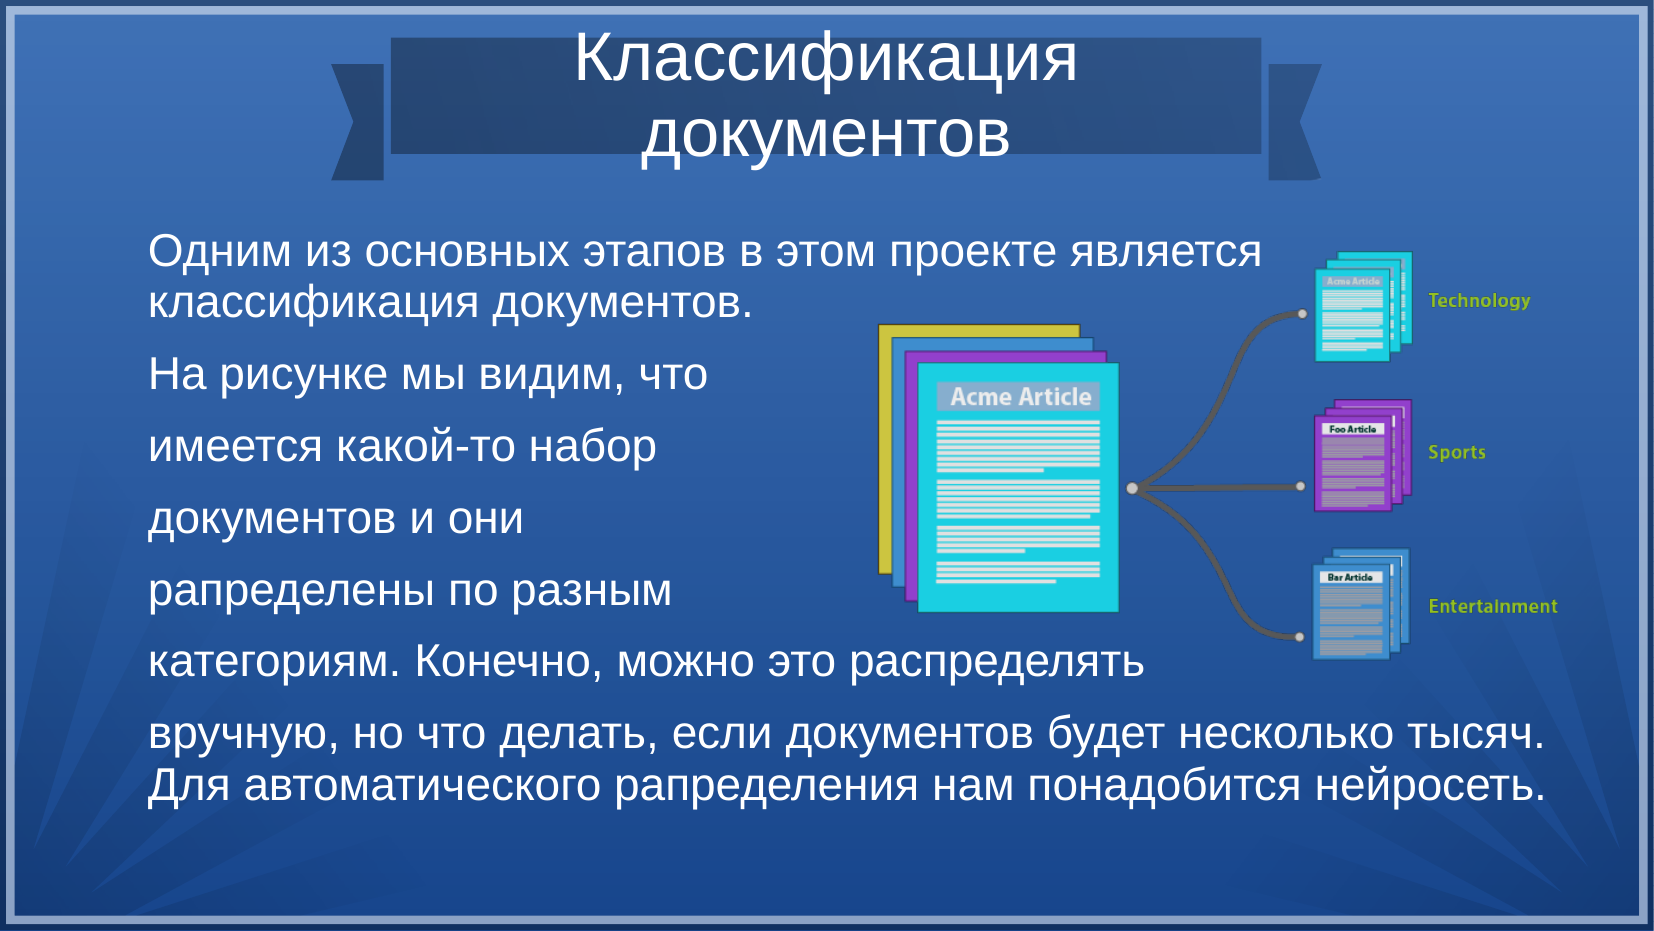

# Классификация документов
Одним из основных этапов в этом проекте является классификация документов.
На рисунке мы видим, что
имеется какой-то набор
документов и они
рапределены по разным
категориям. Конечно, можно это распределять
вручную, но что делать, если документов будет несколько тысяч. Для автоматического рапределения нам понадобится нейросеть.